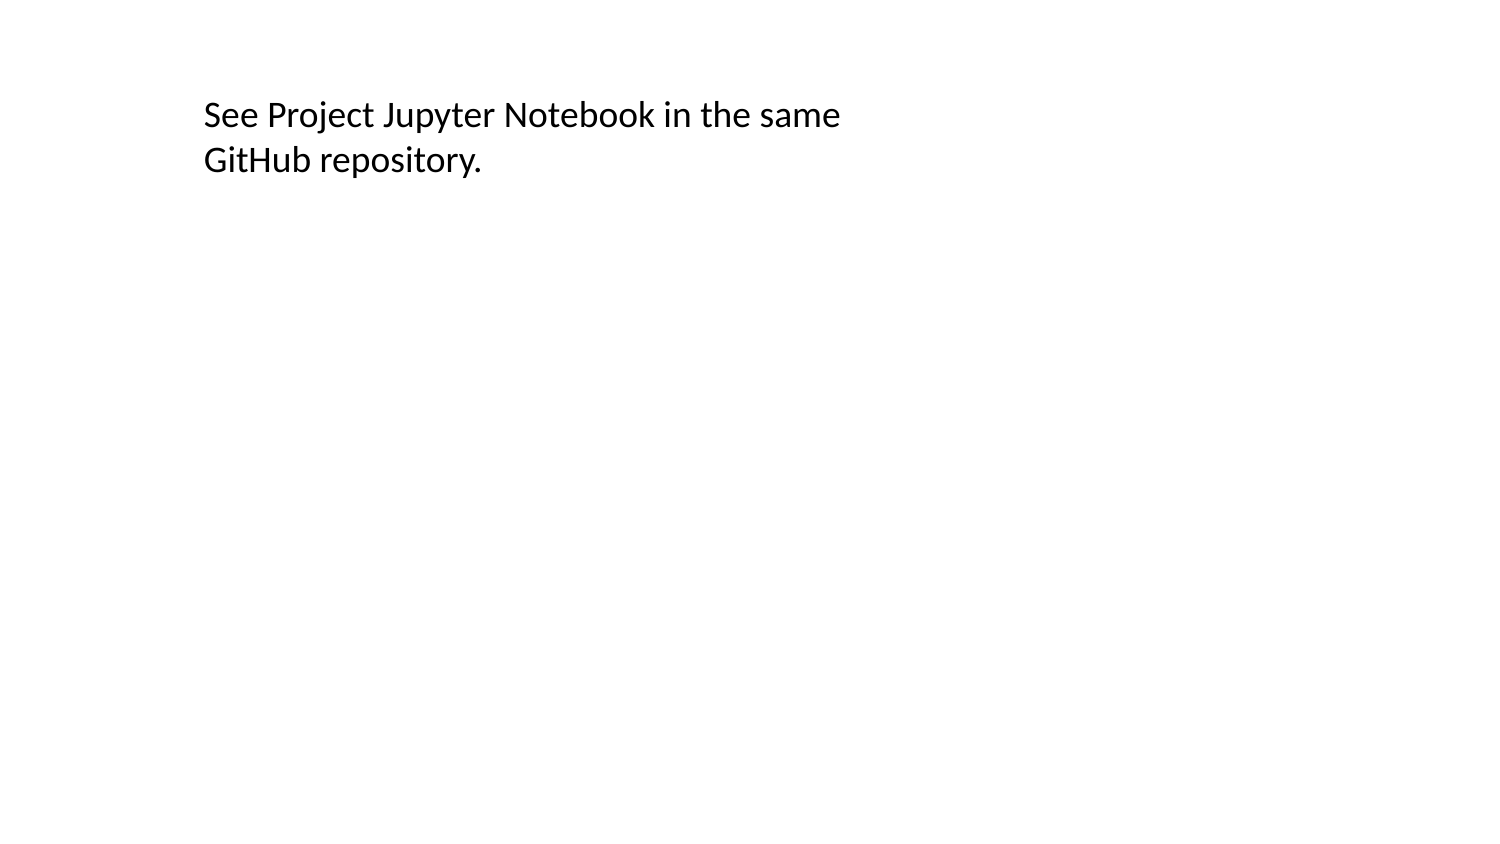

See Project Jupyter Notebook in the same GitHub repository.